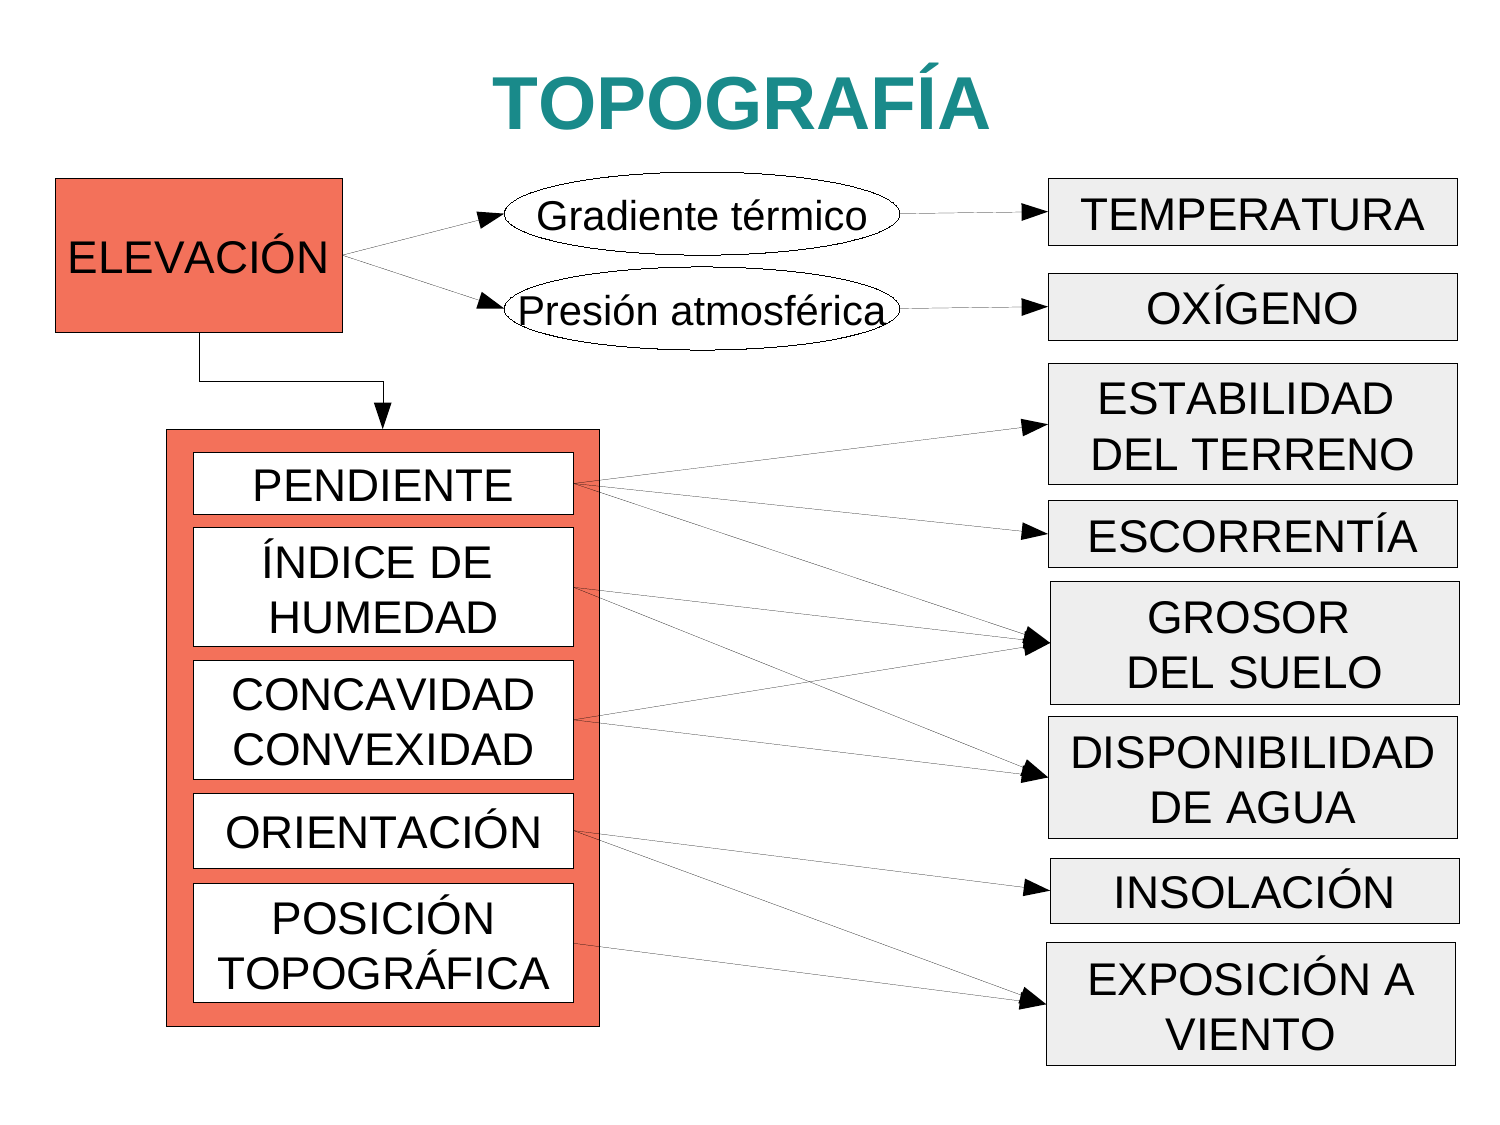

# TOPOGRAFÍA
Gradiente térmico
ELEVACIÓN
TEMPERATURA
Presión atmosférica
OXÍGENO
ESTABILIDAD
DEL TERRENO
PENDIENTE
ÍNDICE DE
HUMEDAD
CONCAVIDAD
CONVEXIDAD
ORIENTACIÓN
POSICIÓN
TOPOGRÁFICA
ESCORRENTÍA
GROSOR
DEL SUELO
DISPONIBILIDAD
DE AGUA
INSOLACIÓN
EXPOSICIÓN A
VIENTO